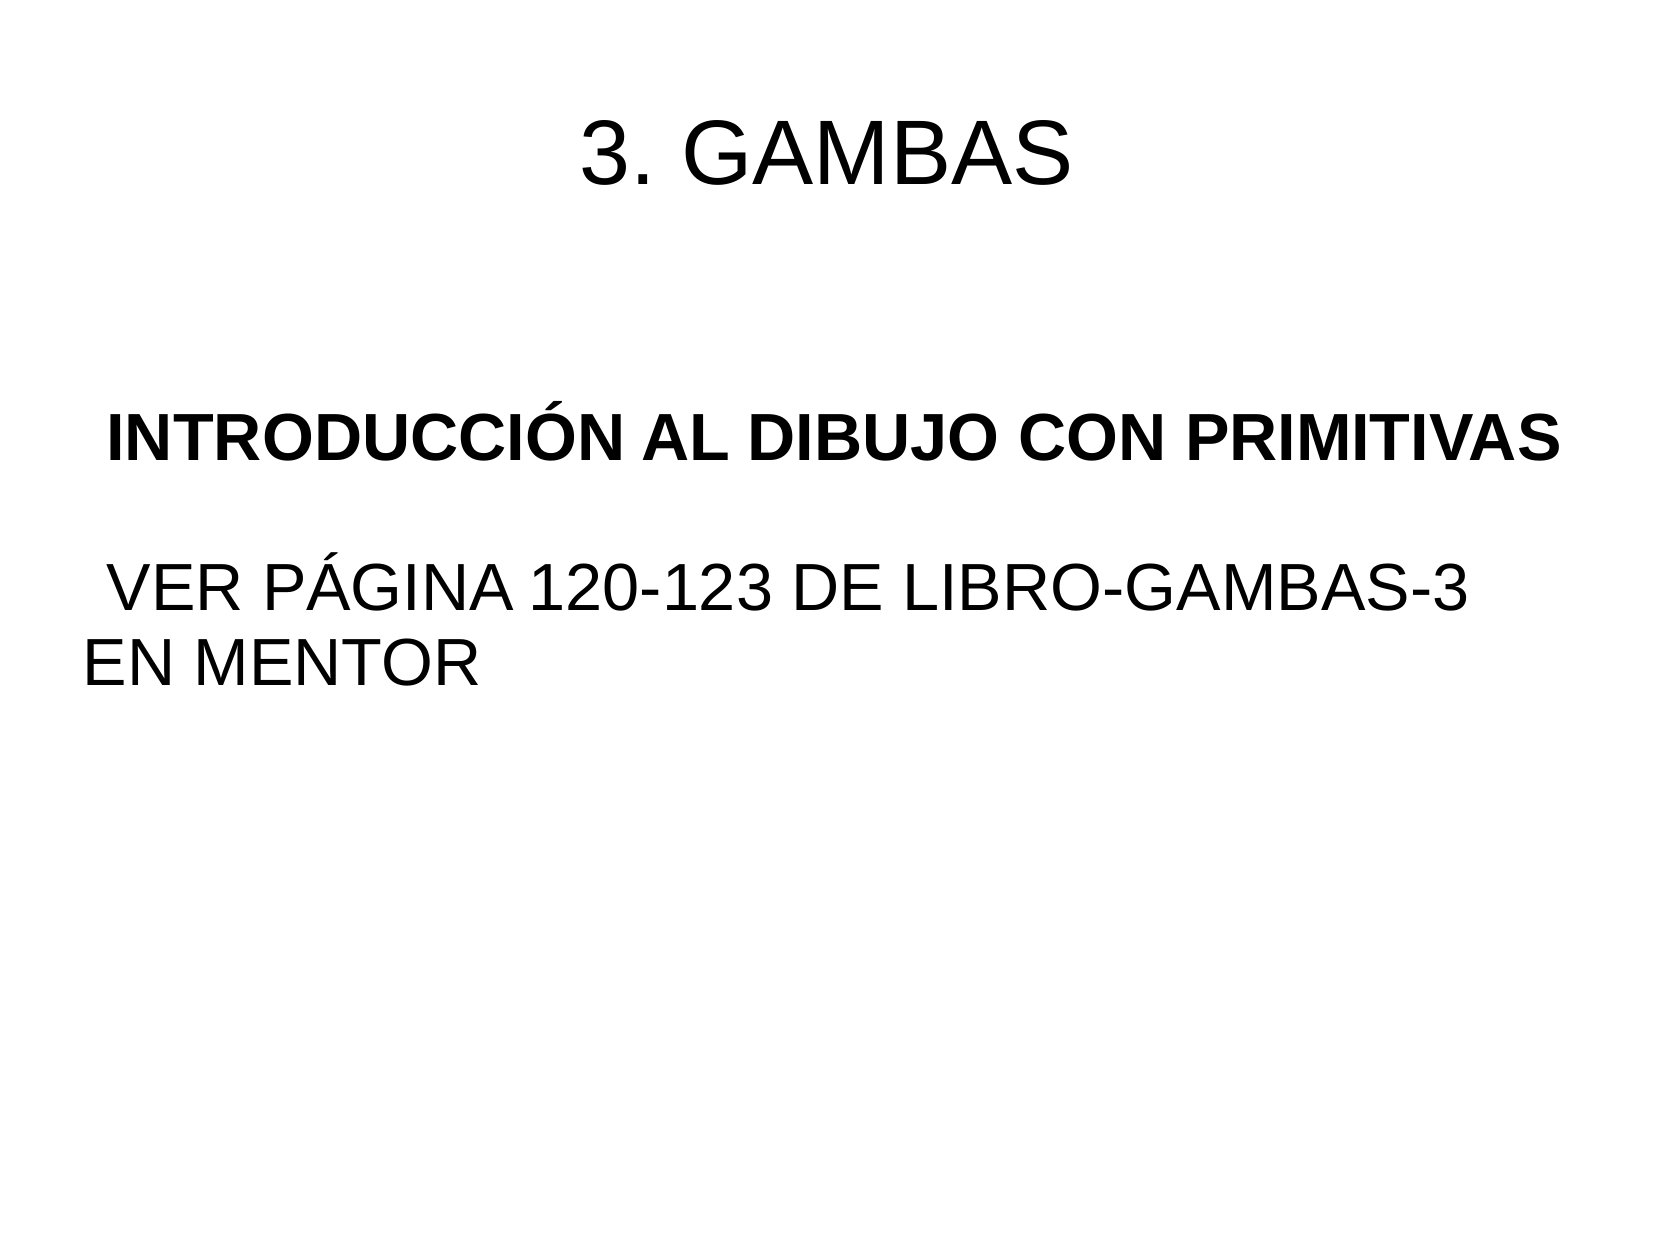

# 3. GAMBAS
INTRODUCCIÓN AL DIBUJO CON PRIMITIVAS
VER PÁGINA 120-123 DE LIBRO-GAMBAS-3 EN MENTOR